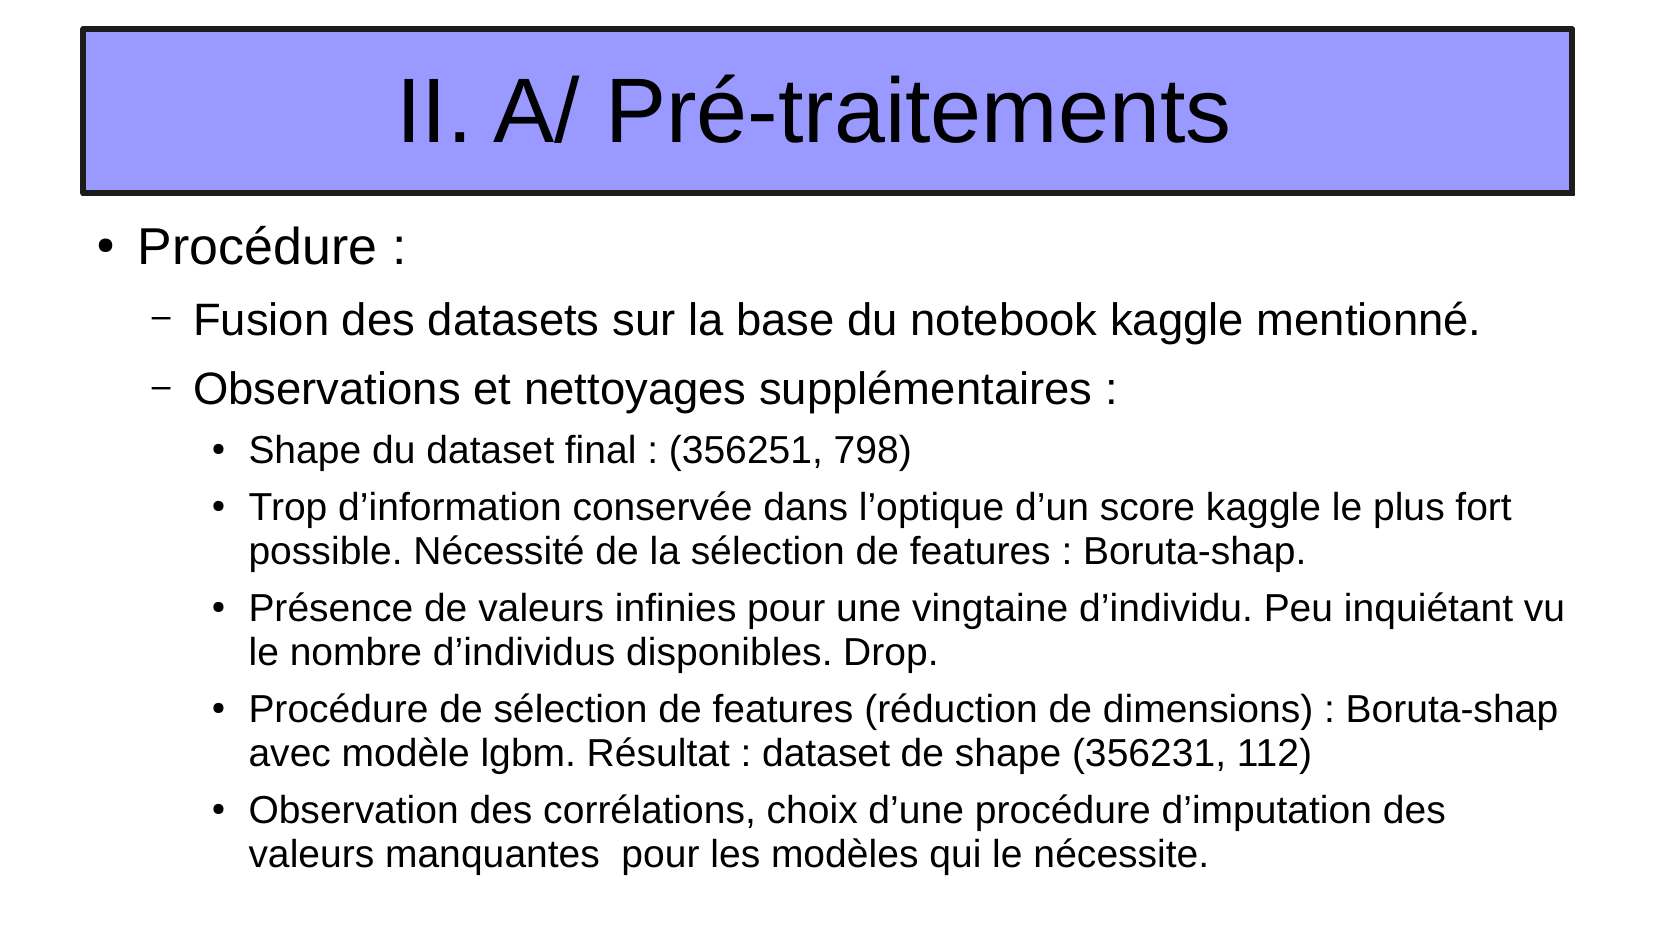

II. A/ Pré-traitements
#
Procédure :
Fusion des datasets sur la base du notebook kaggle mentionné.
Observations et nettoyages supplémentaires :
Shape du dataset final : (356251, 798)
Trop d’information conservée dans l’optique d’un score kaggle le plus fort possible. Nécessité de la sélection de features : Boruta-shap.
Présence de valeurs infinies pour une vingtaine d’individu. Peu inquiétant vu le nombre d’individus disponibles. Drop.
Procédure de sélection de features (réduction de dimensions) : Boruta-shap avec modèle lgbm. Résultat : dataset de shape (356231, 112)
Observation des corrélations, choix d’une procédure d’imputation des valeurs manquantes pour les modèles qui le nécessite.